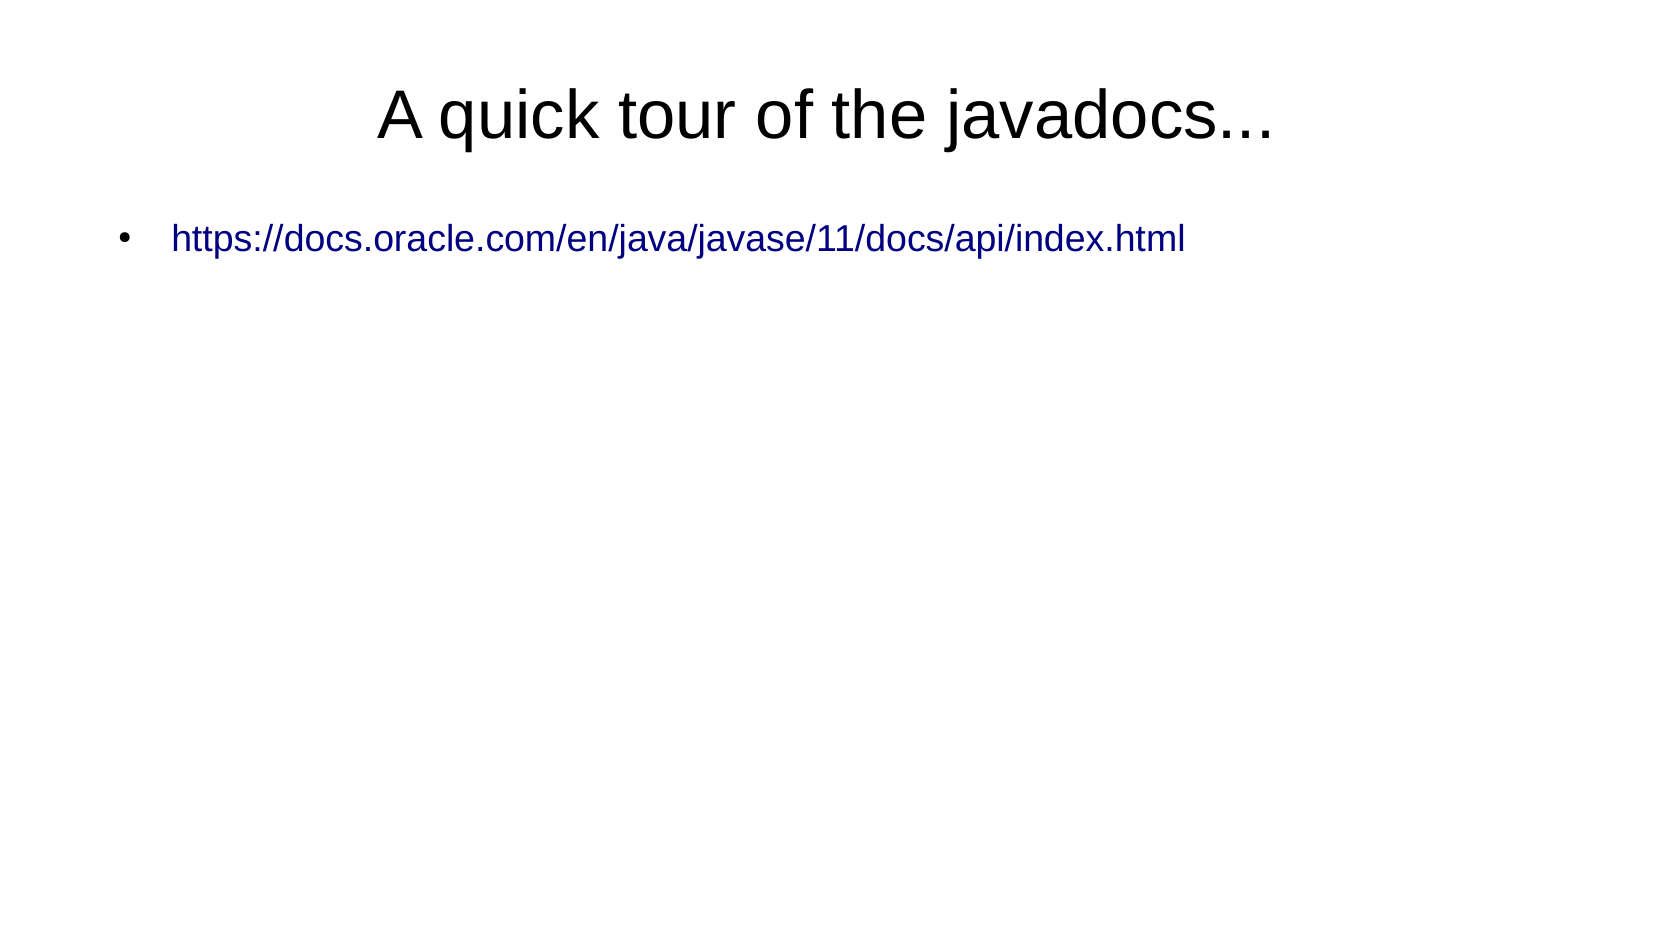

# A quick tour of the javadocs...
https://docs.oracle.com/en/java/javase/11/docs/api/index.html